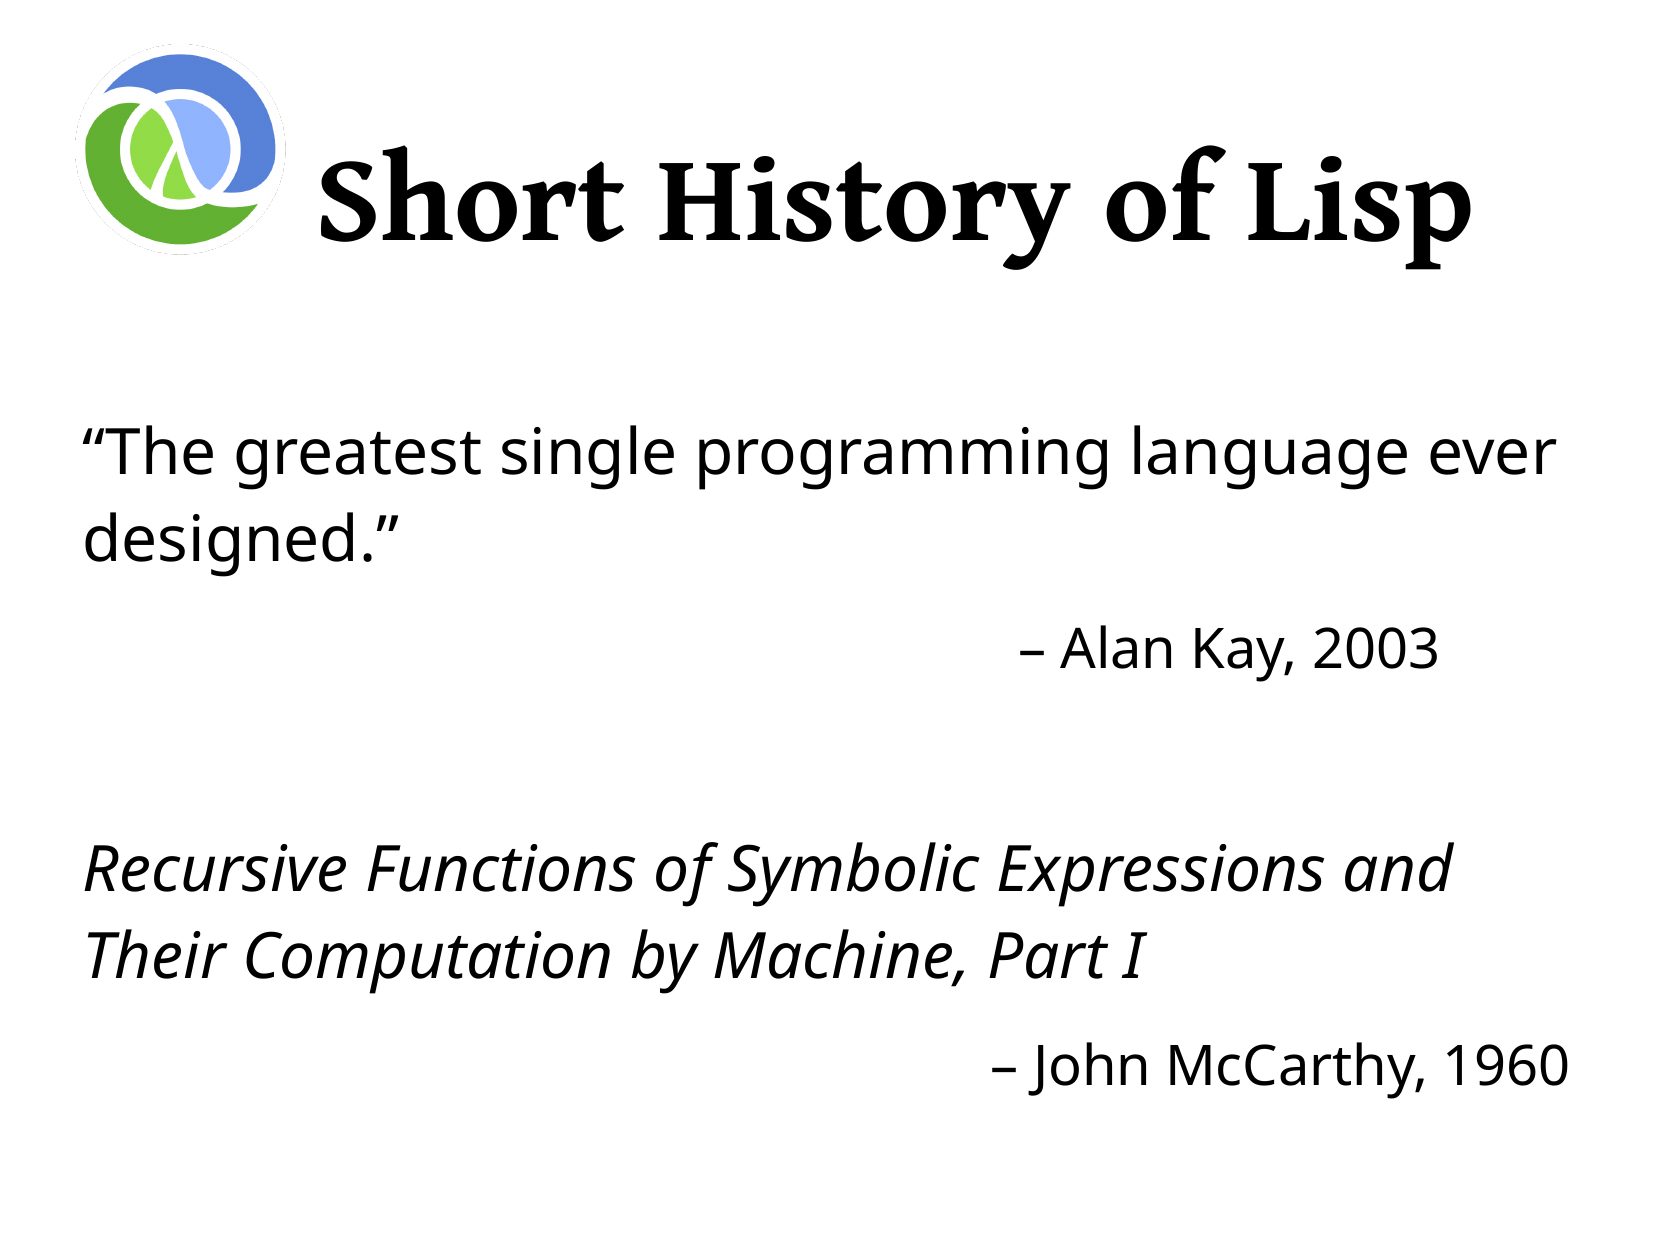

# Short History of Lisp
“The greatest single programming language ever designed.”
– Alan Kay, 2003
Recursive Functions of Symbolic Expressions and Their Computation by Machine, Part I
– John McCarthy, 1960